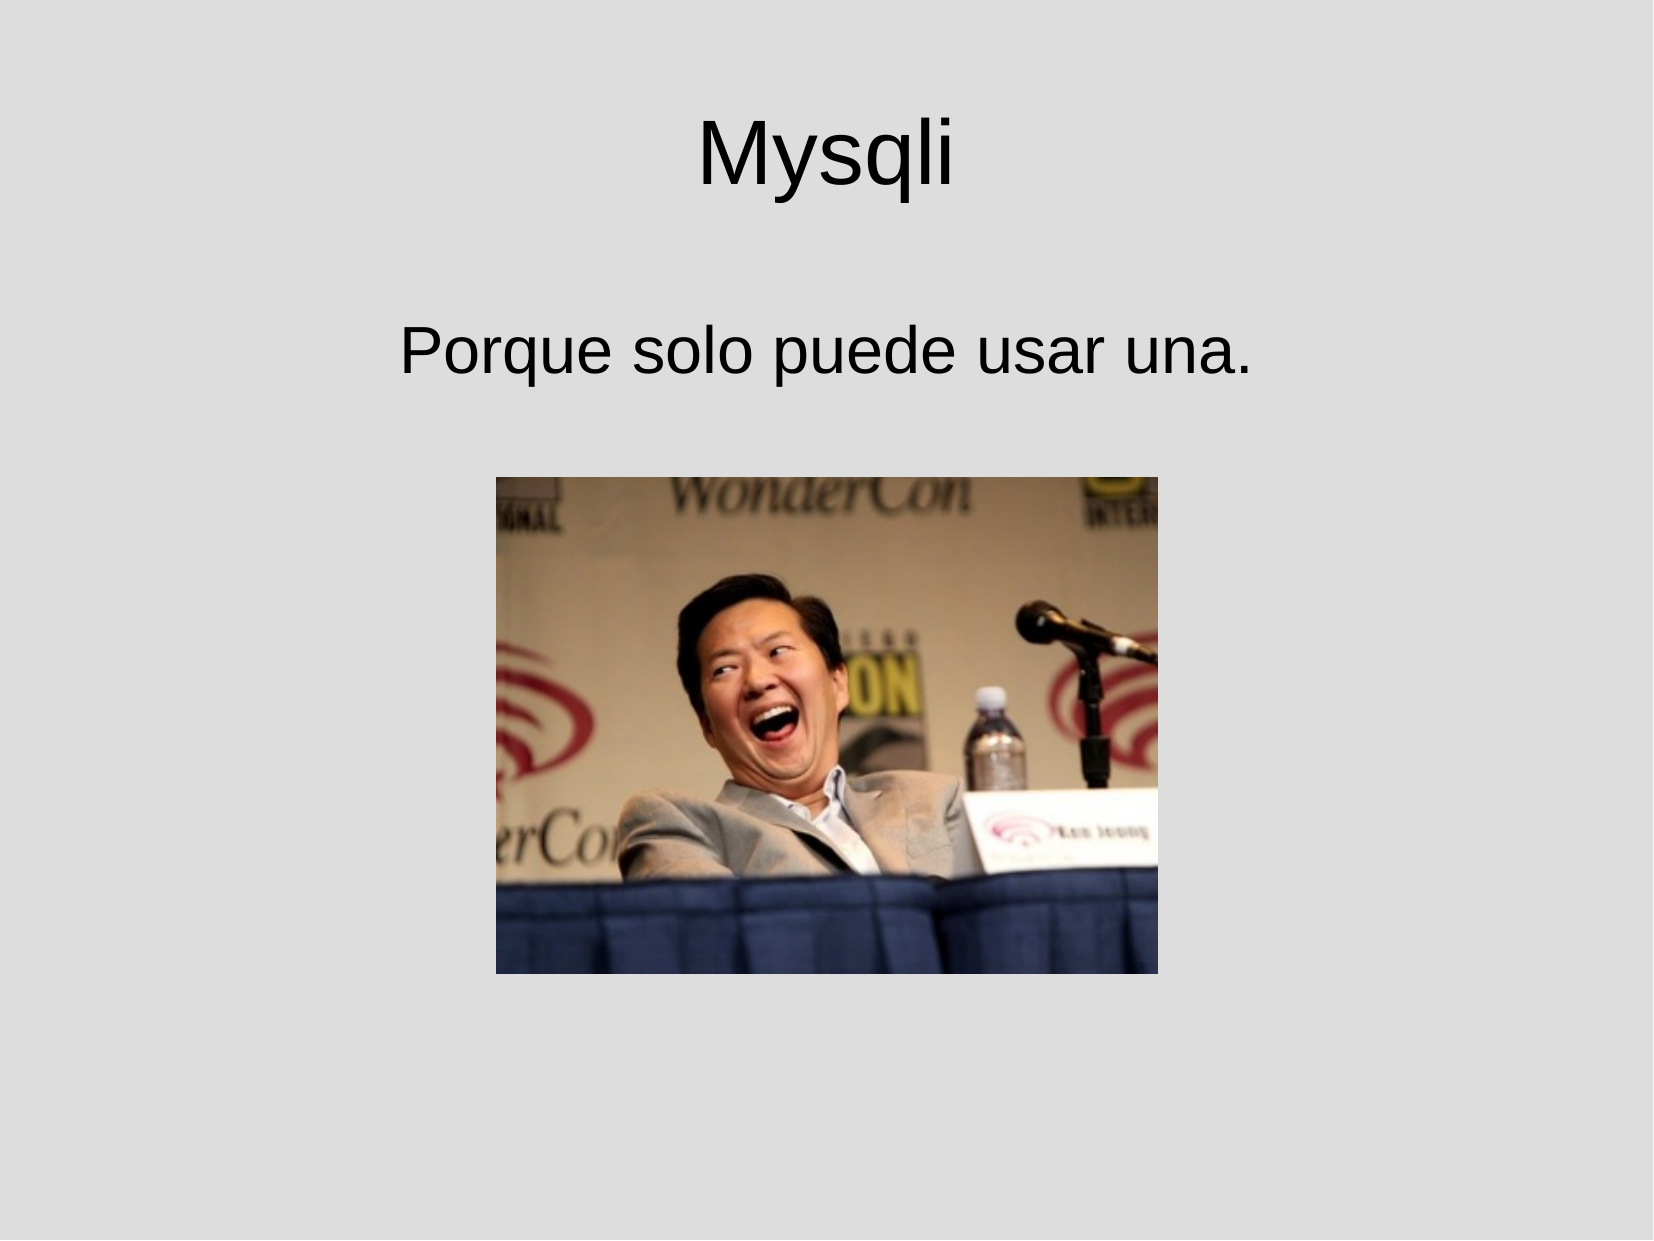

# Mysqli
Porque solo puede usar una.